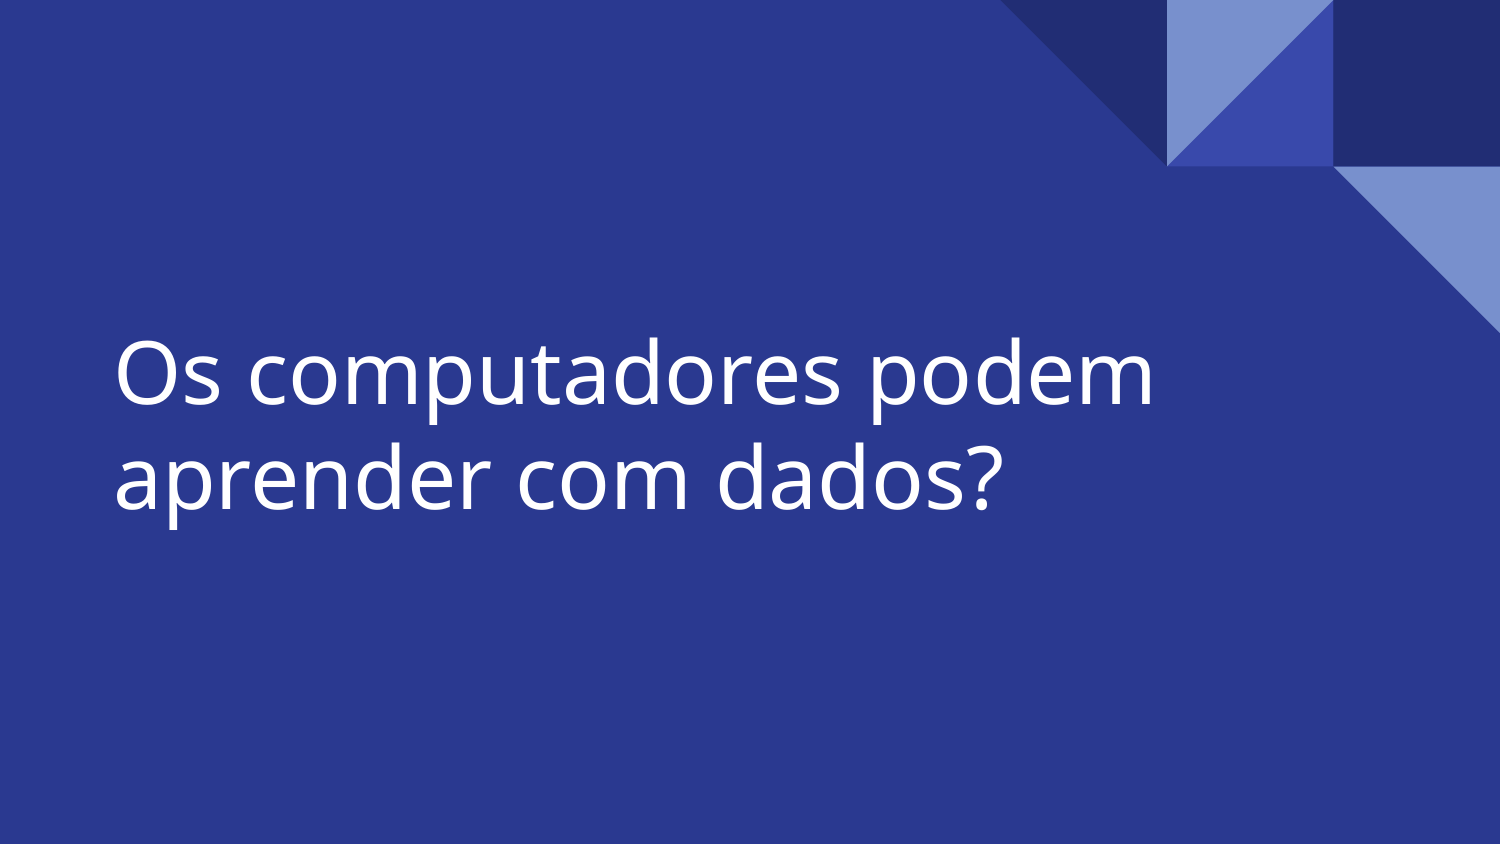

# Os computadores podem aprender com dados?